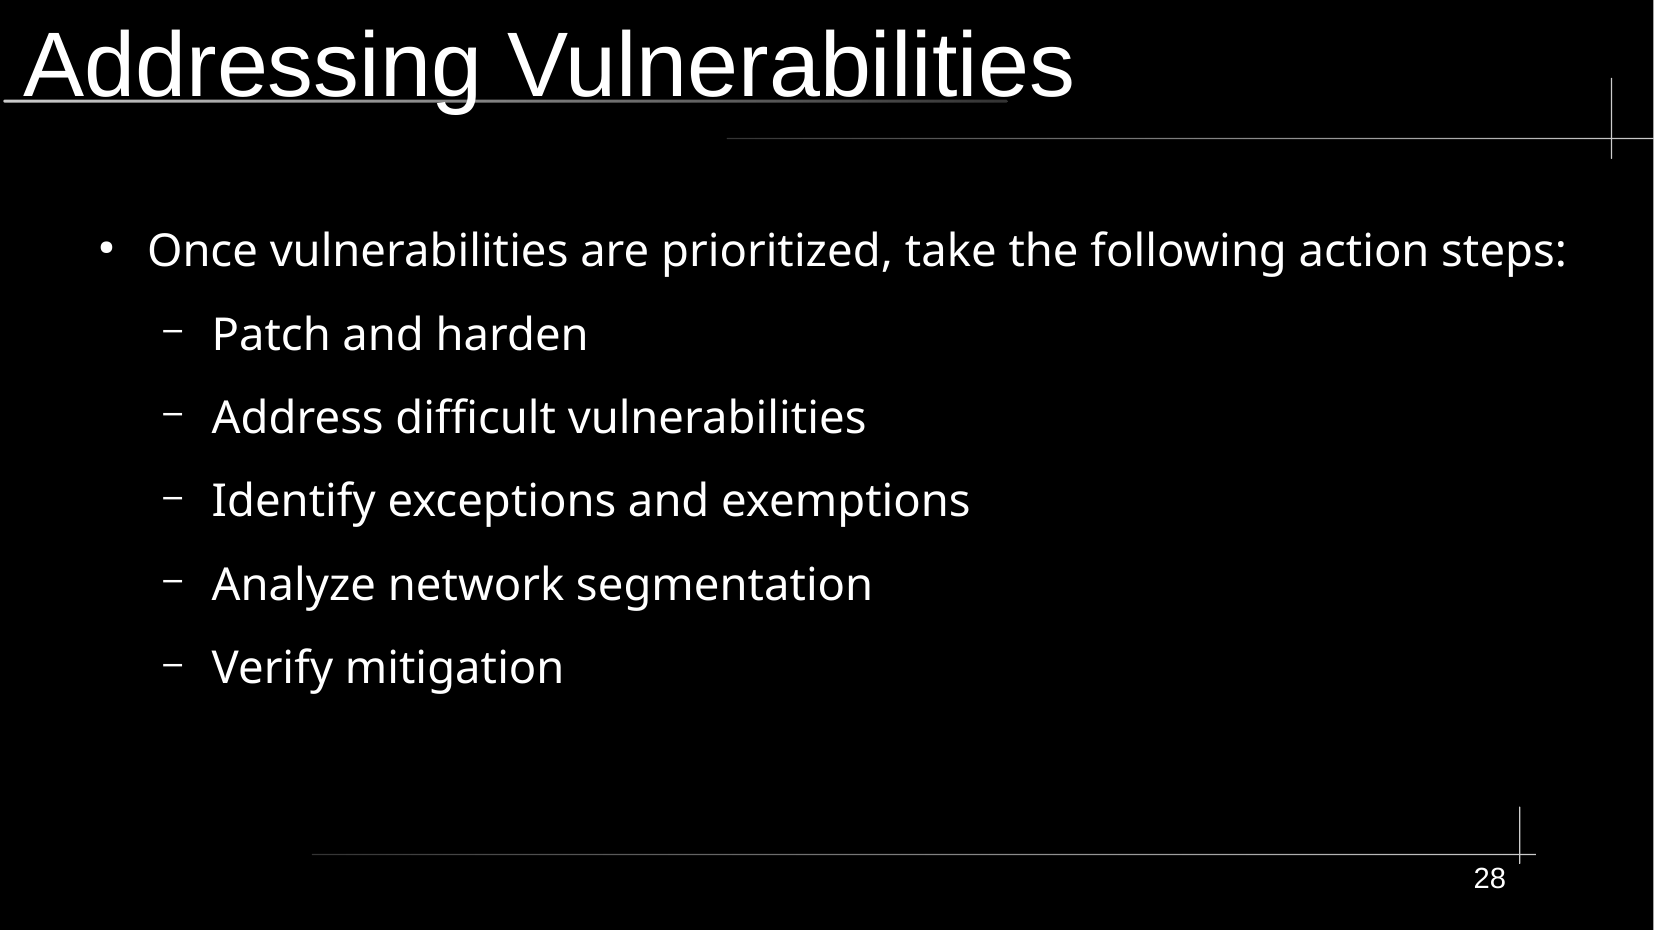

# Addressing Vulnerabilities
Once vulnerabilities are prioritized, take the following action steps:
Patch and harden
Address difficult vulnerabilities
Identify exceptions and exemptions
Analyze network segmentation
Verify mitigation
28